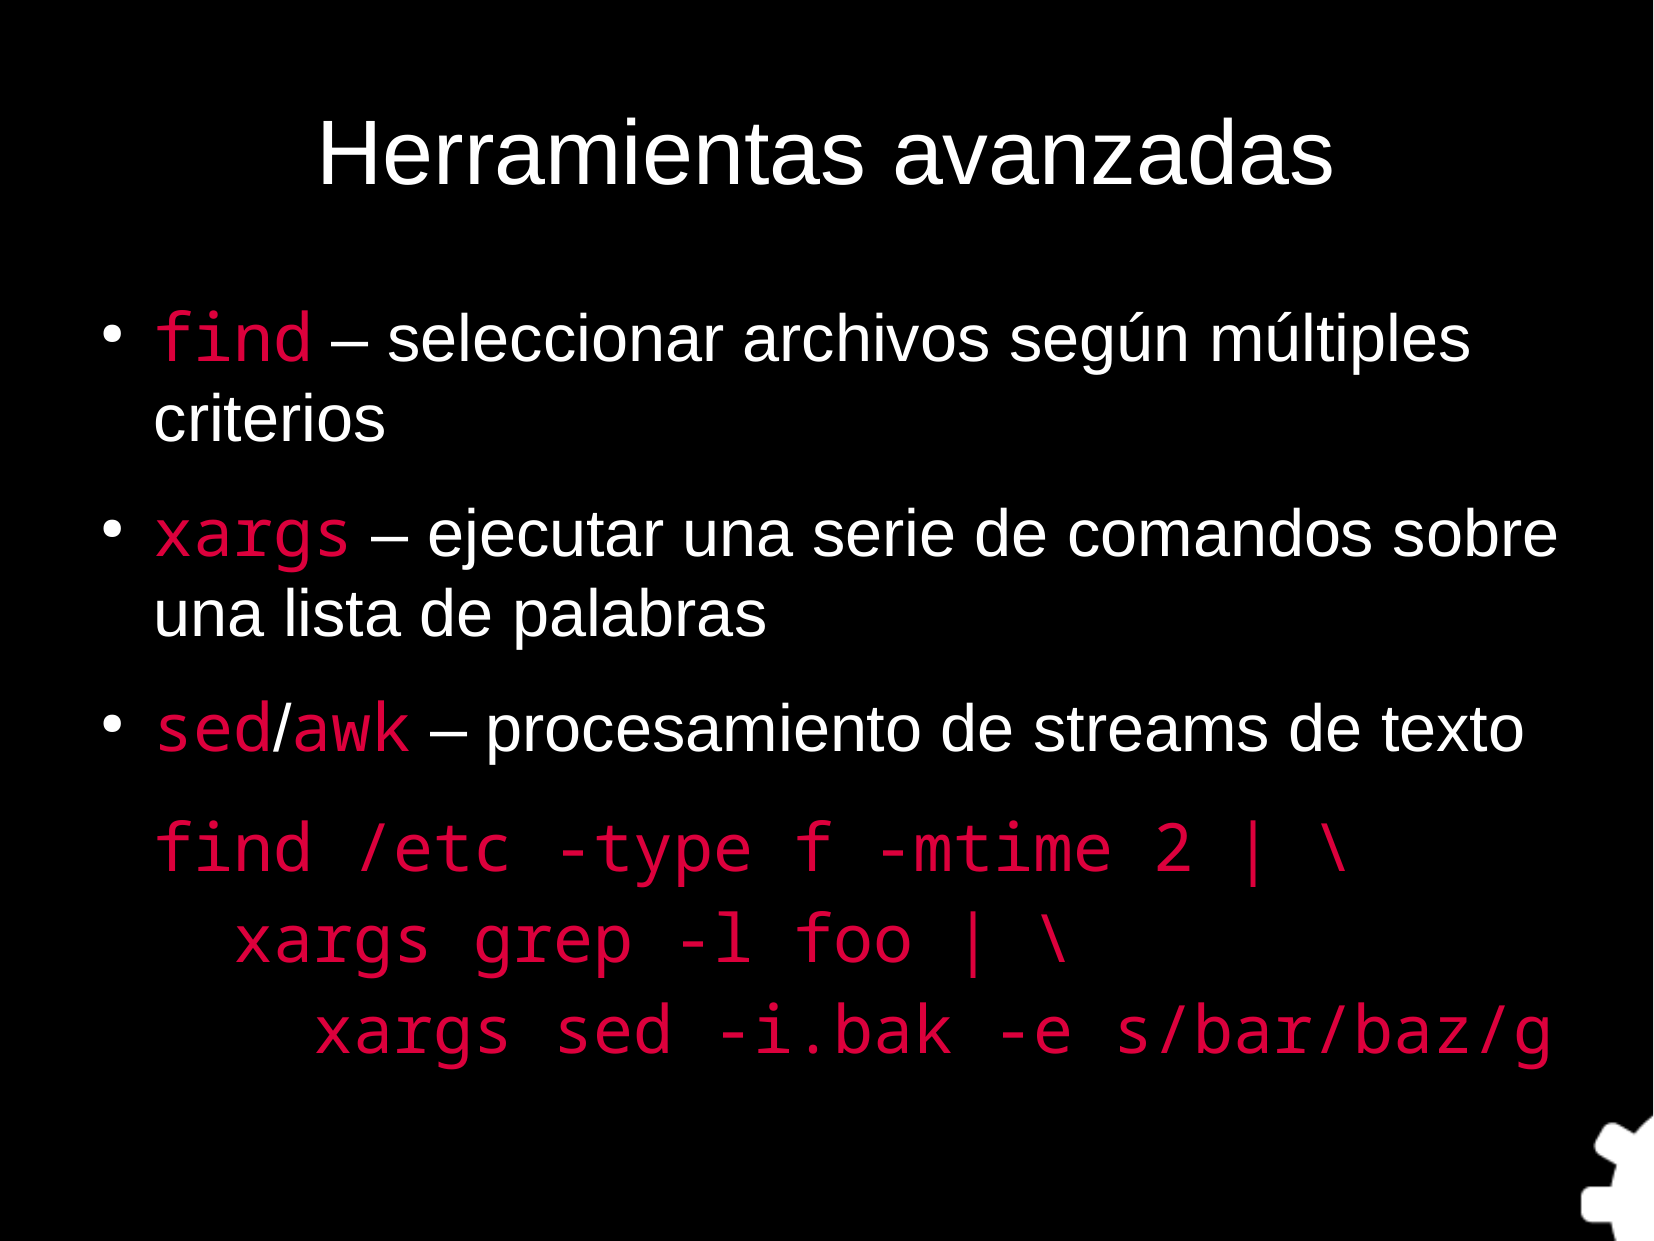

# Herramientas avanzadas
find – seleccionar archivos según múltiples criterios
xargs – ejecutar una serie de comandos sobre una lista de palabras
sed/awk – procesamiento de streams de texto
find /etc -type f -mtime 2 | \
 xargs grep -l foo | \
 xargs sed -i.bak -e s/bar/baz/g